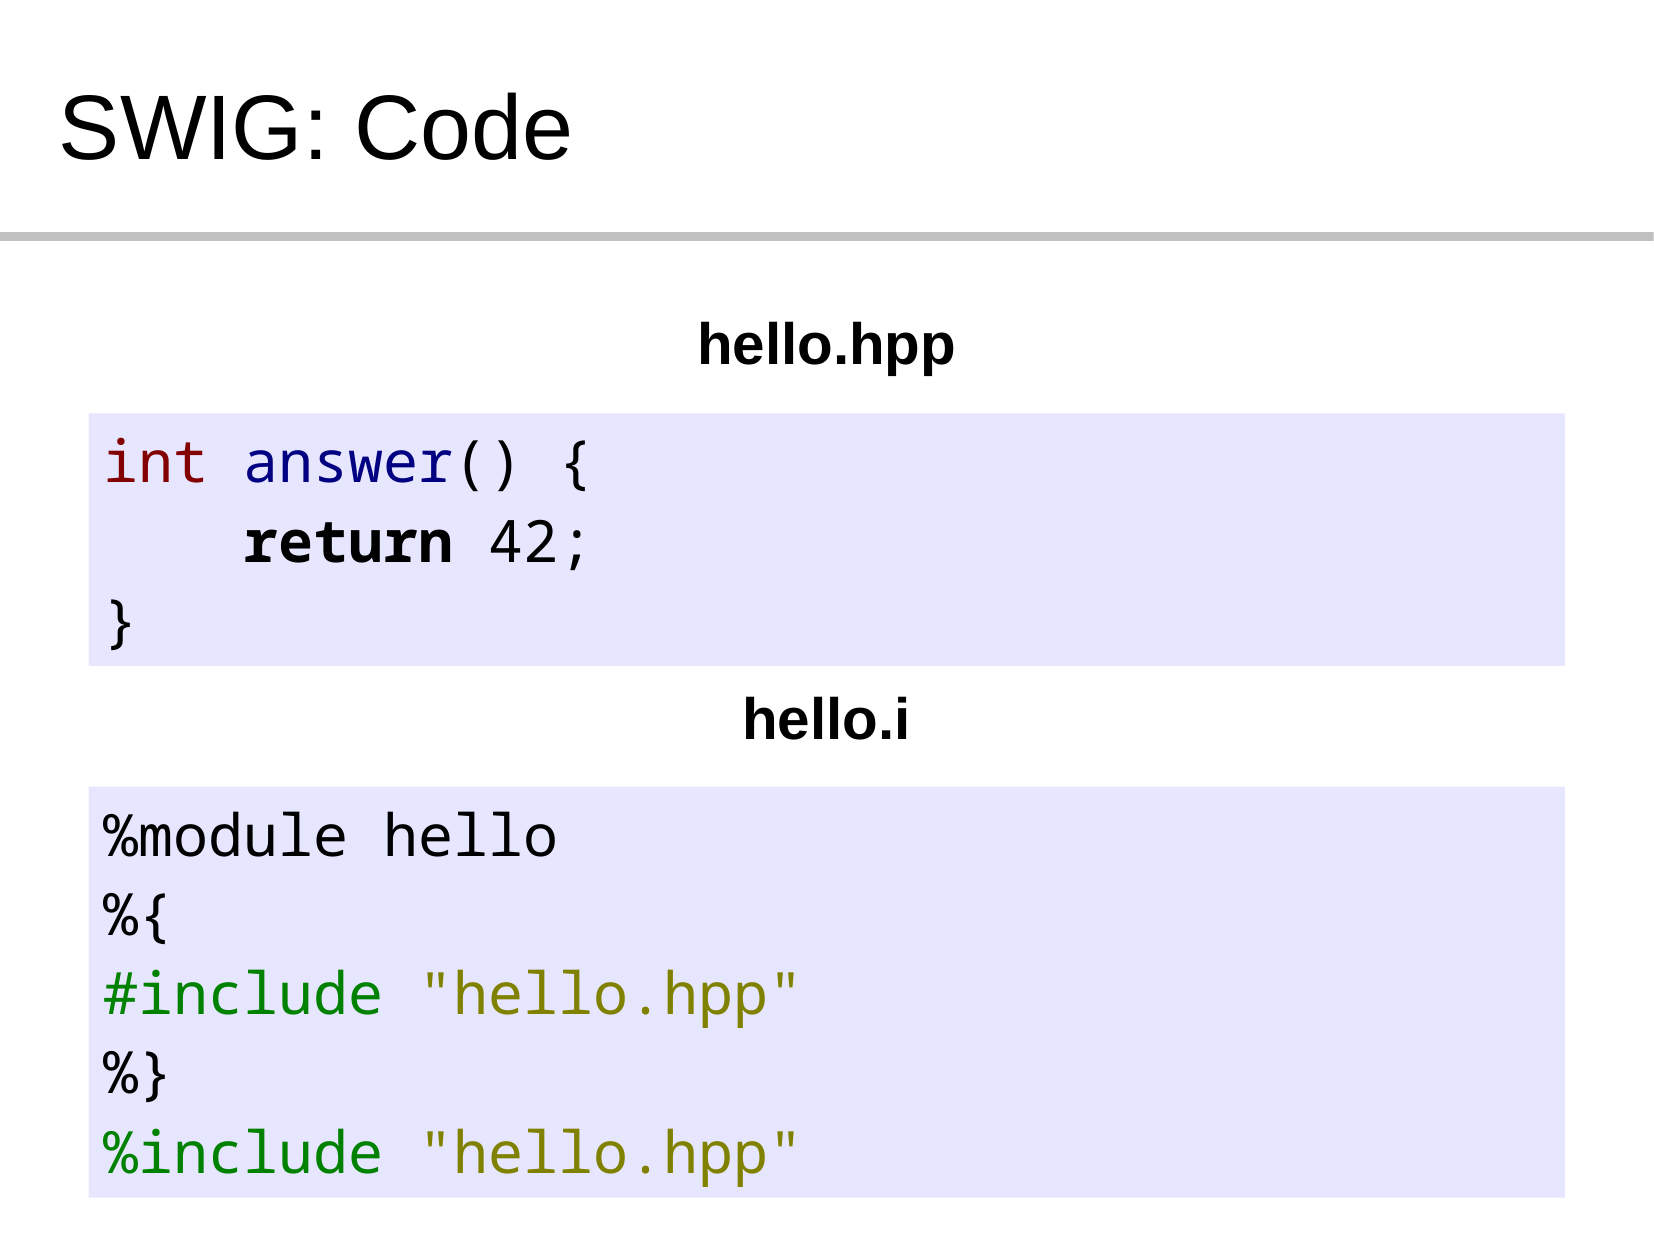

# SWIG: Code
hello.hpp
int answer() {
 return 42;
}
hello.i
%module hello
%{
#include "hello.hpp"
%}
%include "hello.hpp"